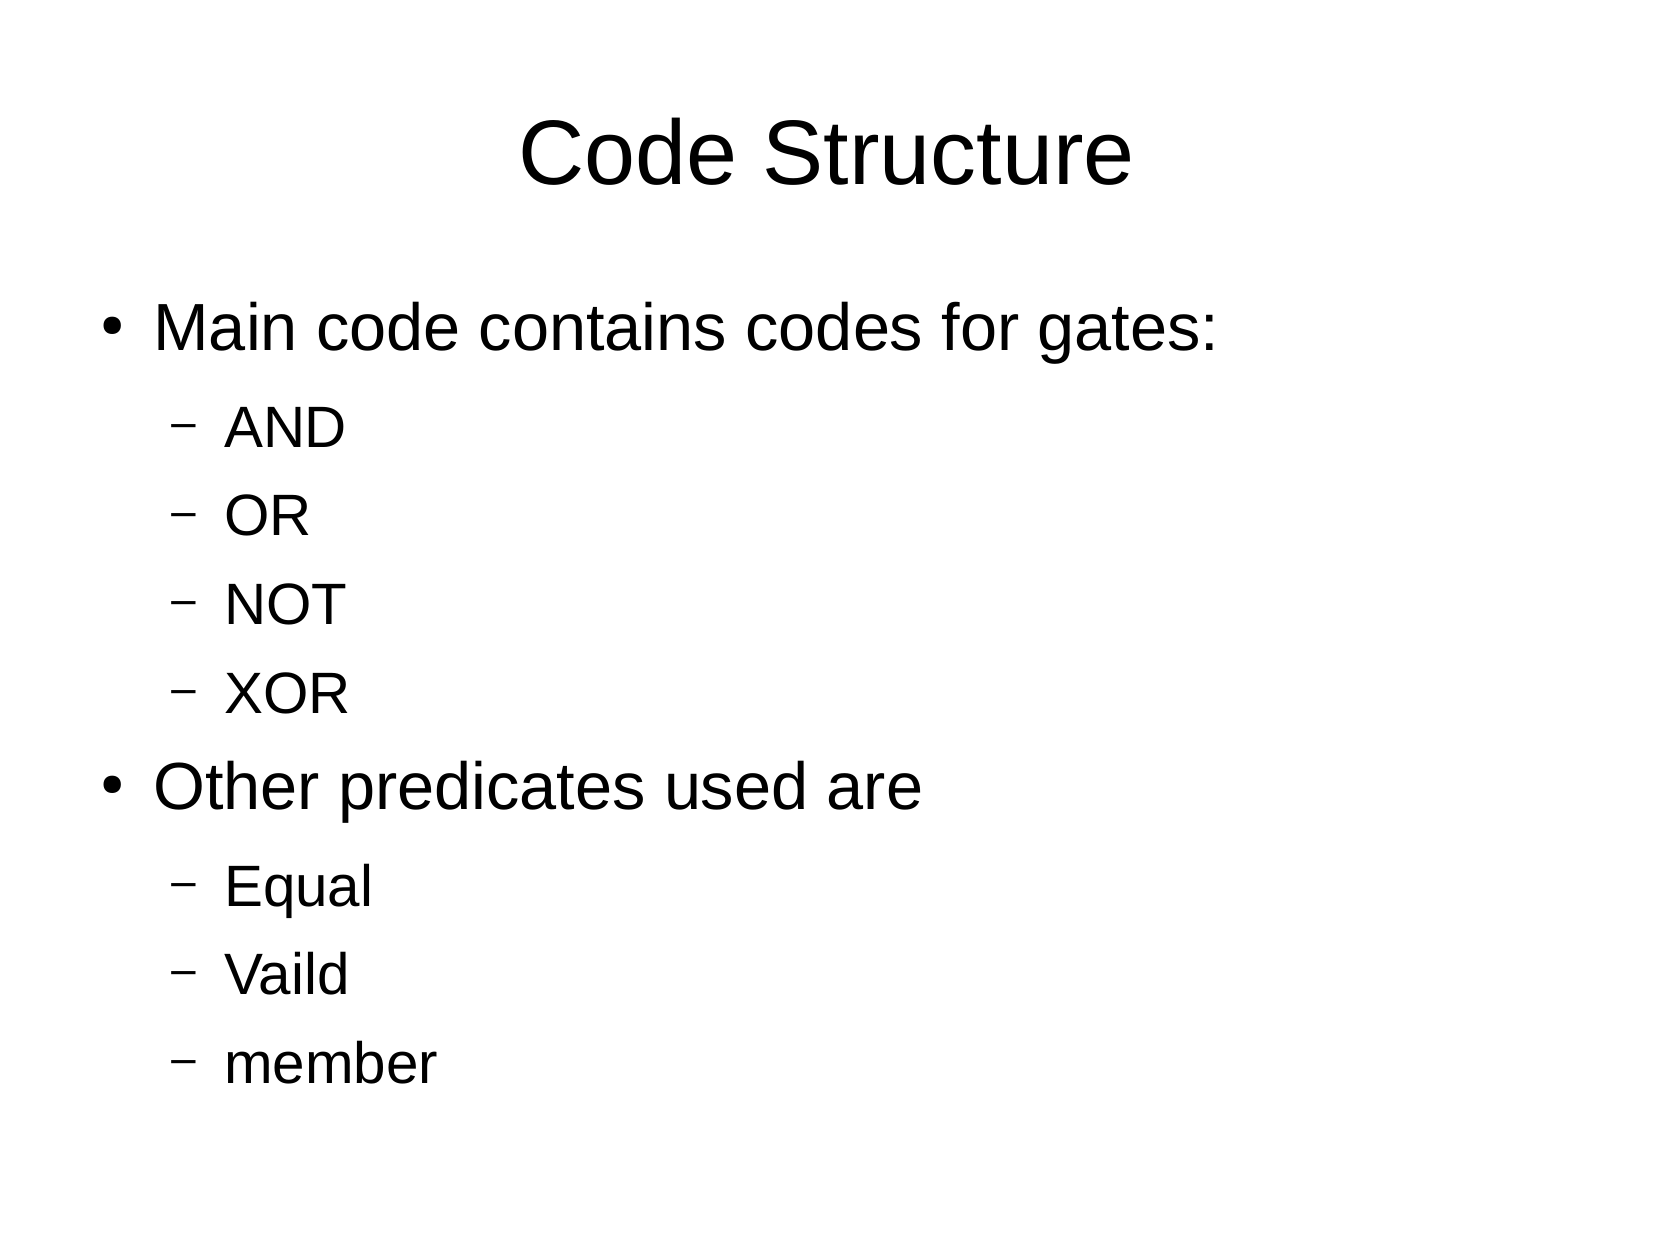

# Code Structure
Main code contains codes for gates:
AND
OR
NOT
XOR
Other predicates used are
Equal
Vaild
member